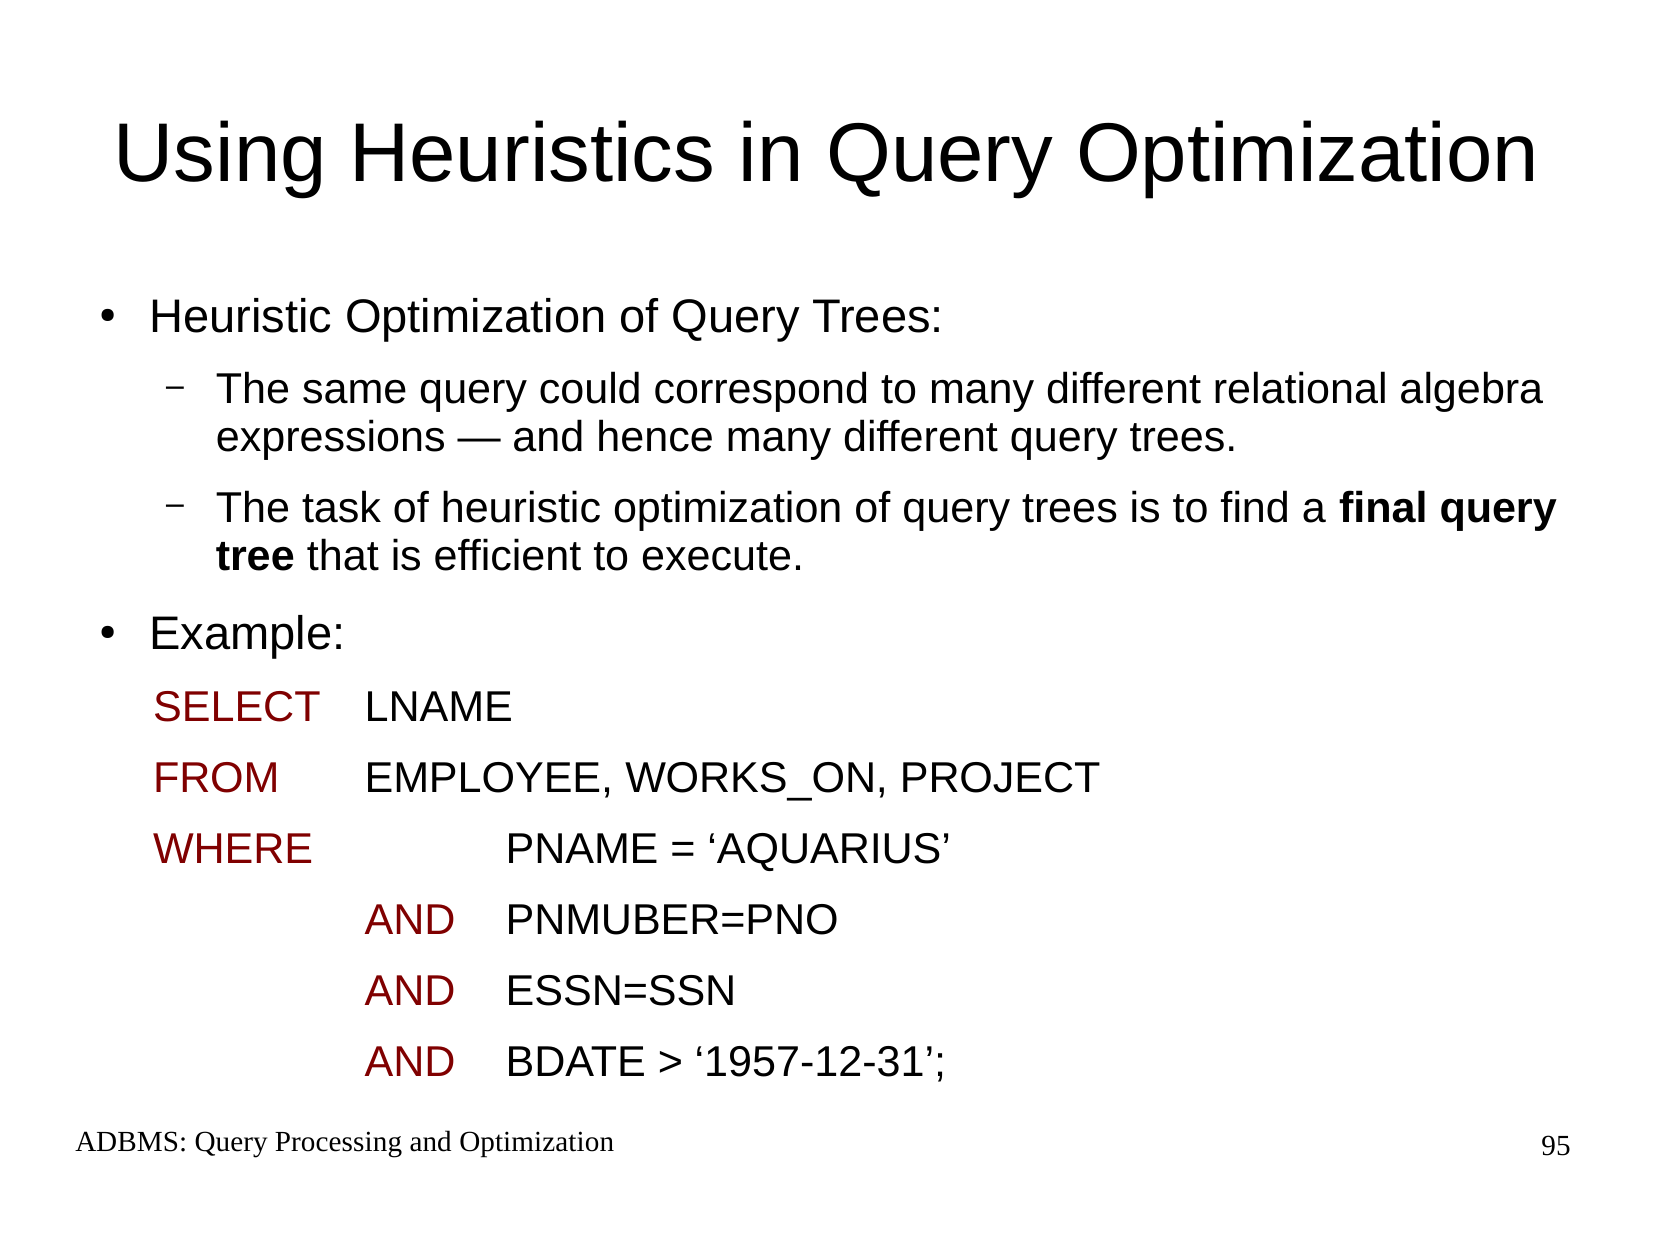

# Using Heuristics in Query Optimization
Heuristic Optimization of Query Trees:
The same query could correspond to many different relational algebra expressions — and hence many different query trees.
The task of heuristic optimization of query trees is to find a final query tree that is efficient to execute.
Example:
SELECT 		LNAME
FROM 		EMPLOYEE, WORKS_ON, PROJECT
WHERE 			 	PNAME = ‘AQUARIUS’
 				 		 	AND 	PNMUBER=PNO
 	 	 	AND 	ESSN=SSN
 	 	 	AND 	BDATE > ‘1957-12-31’;